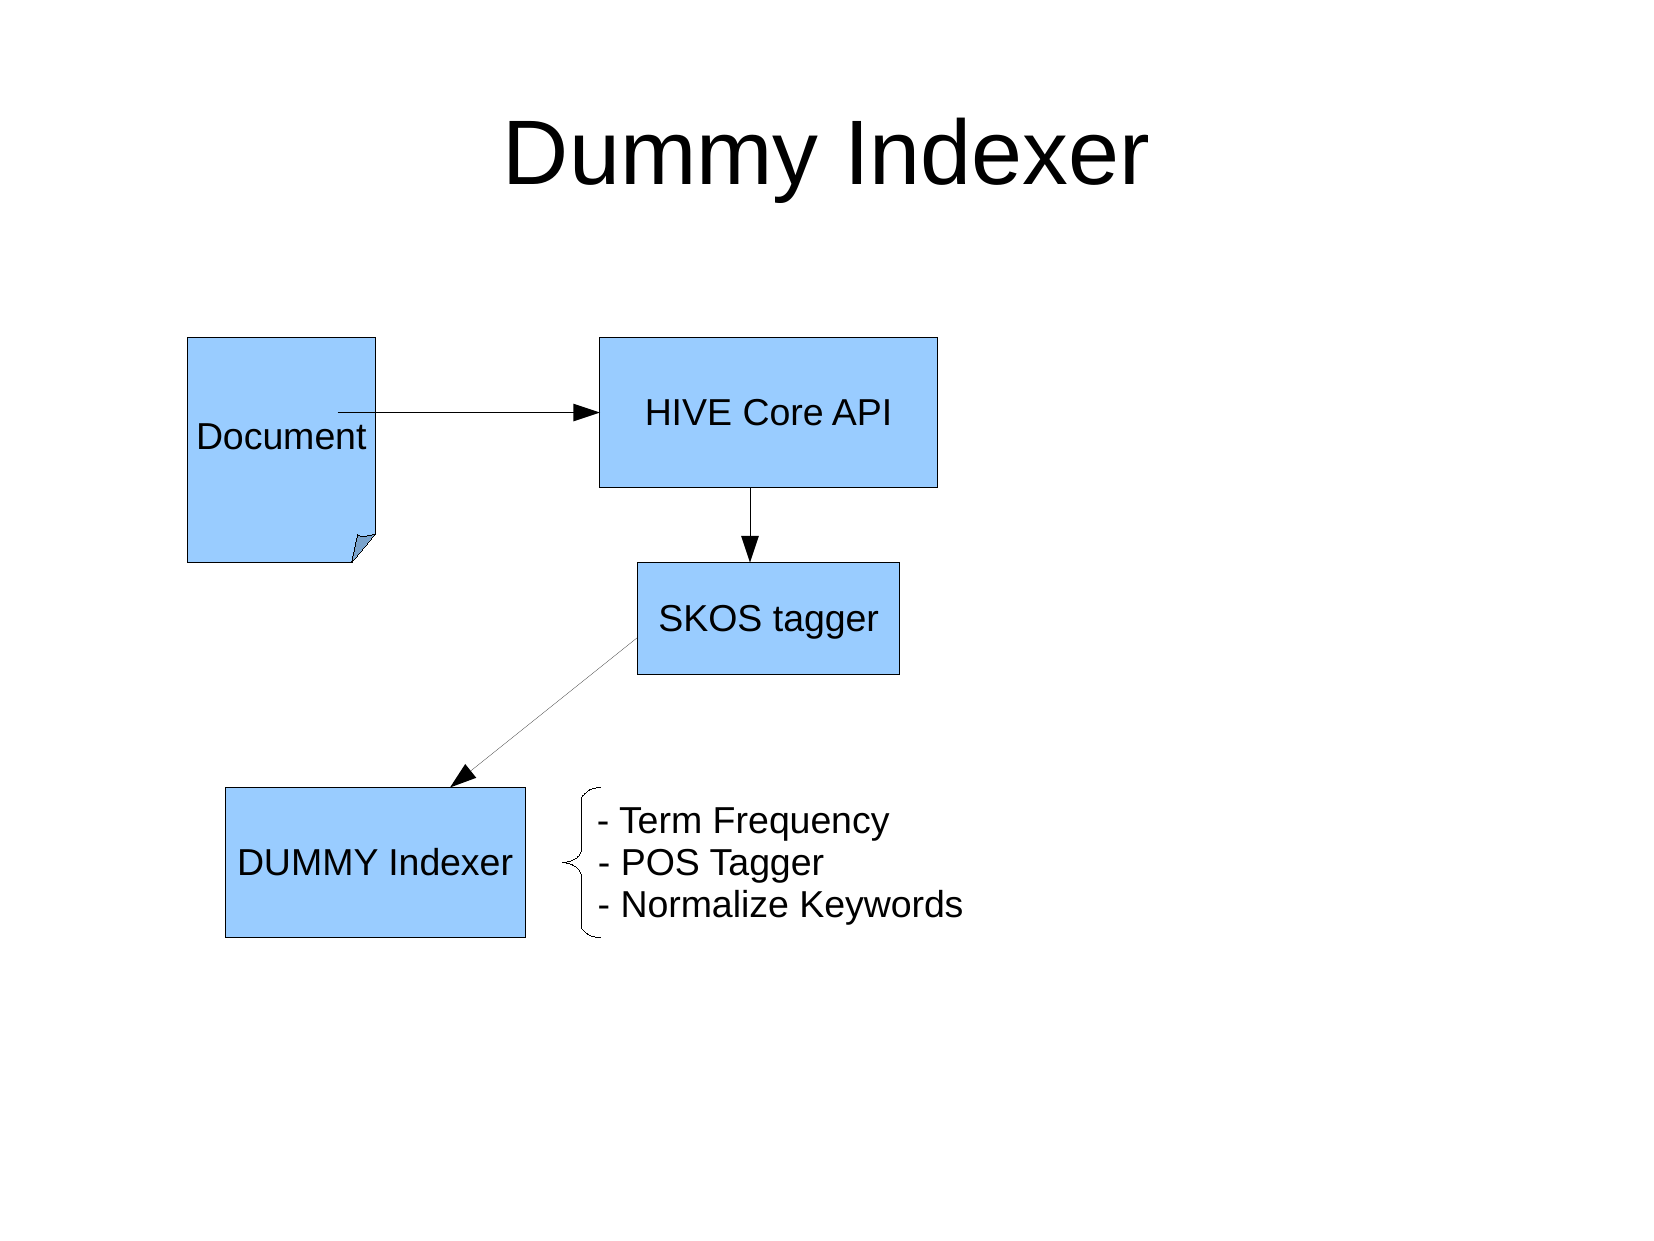

# Dummy Indexer
Document
HIVE Core API
SKOS tagger
DUMMY Indexer
				- Term Frequency
			 - POS Tagger
					- Normalize Keywords